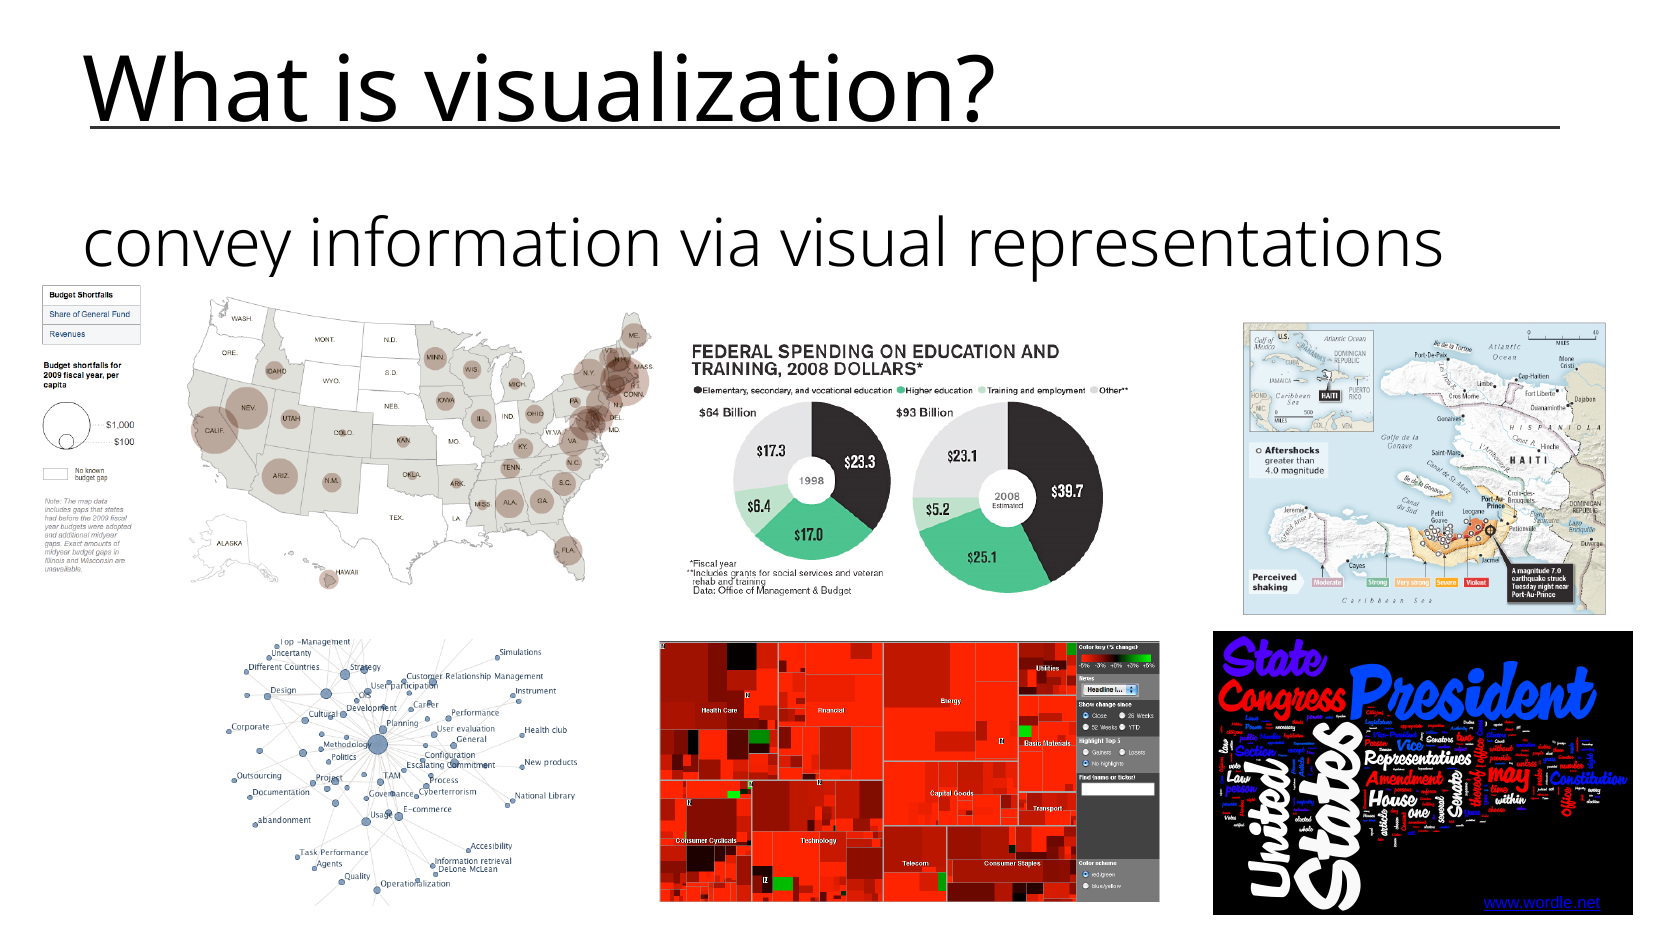

# What is visualization?
convey information via visual representations
www.wordle.net
4